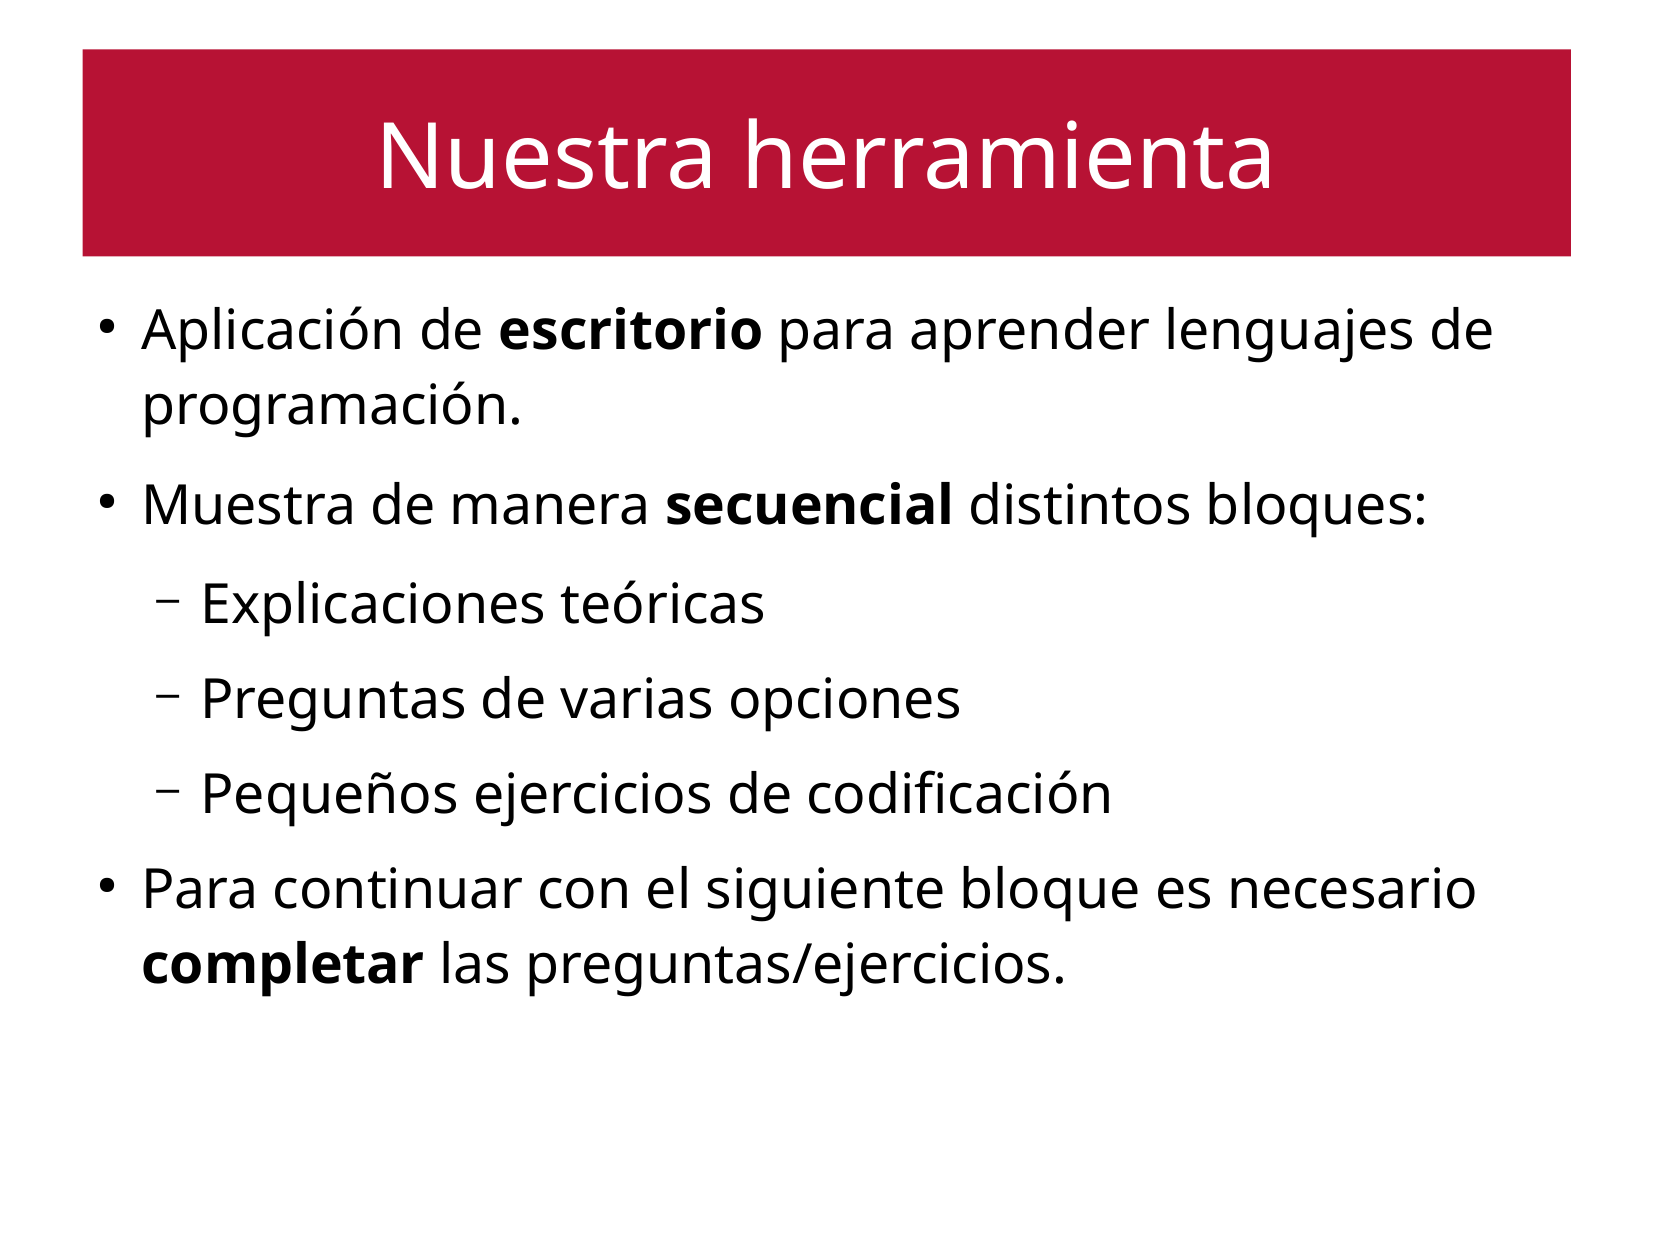

# Nuestra herramienta
Aplicación de escritorio para aprender lenguajes de programación.
Muestra de manera secuencial distintos bloques:
Explicaciones teóricas
Preguntas de varias opciones
Pequeños ejercicios de codificación
Para continuar con el siguiente bloque es necesario completar las preguntas/ejercicios.